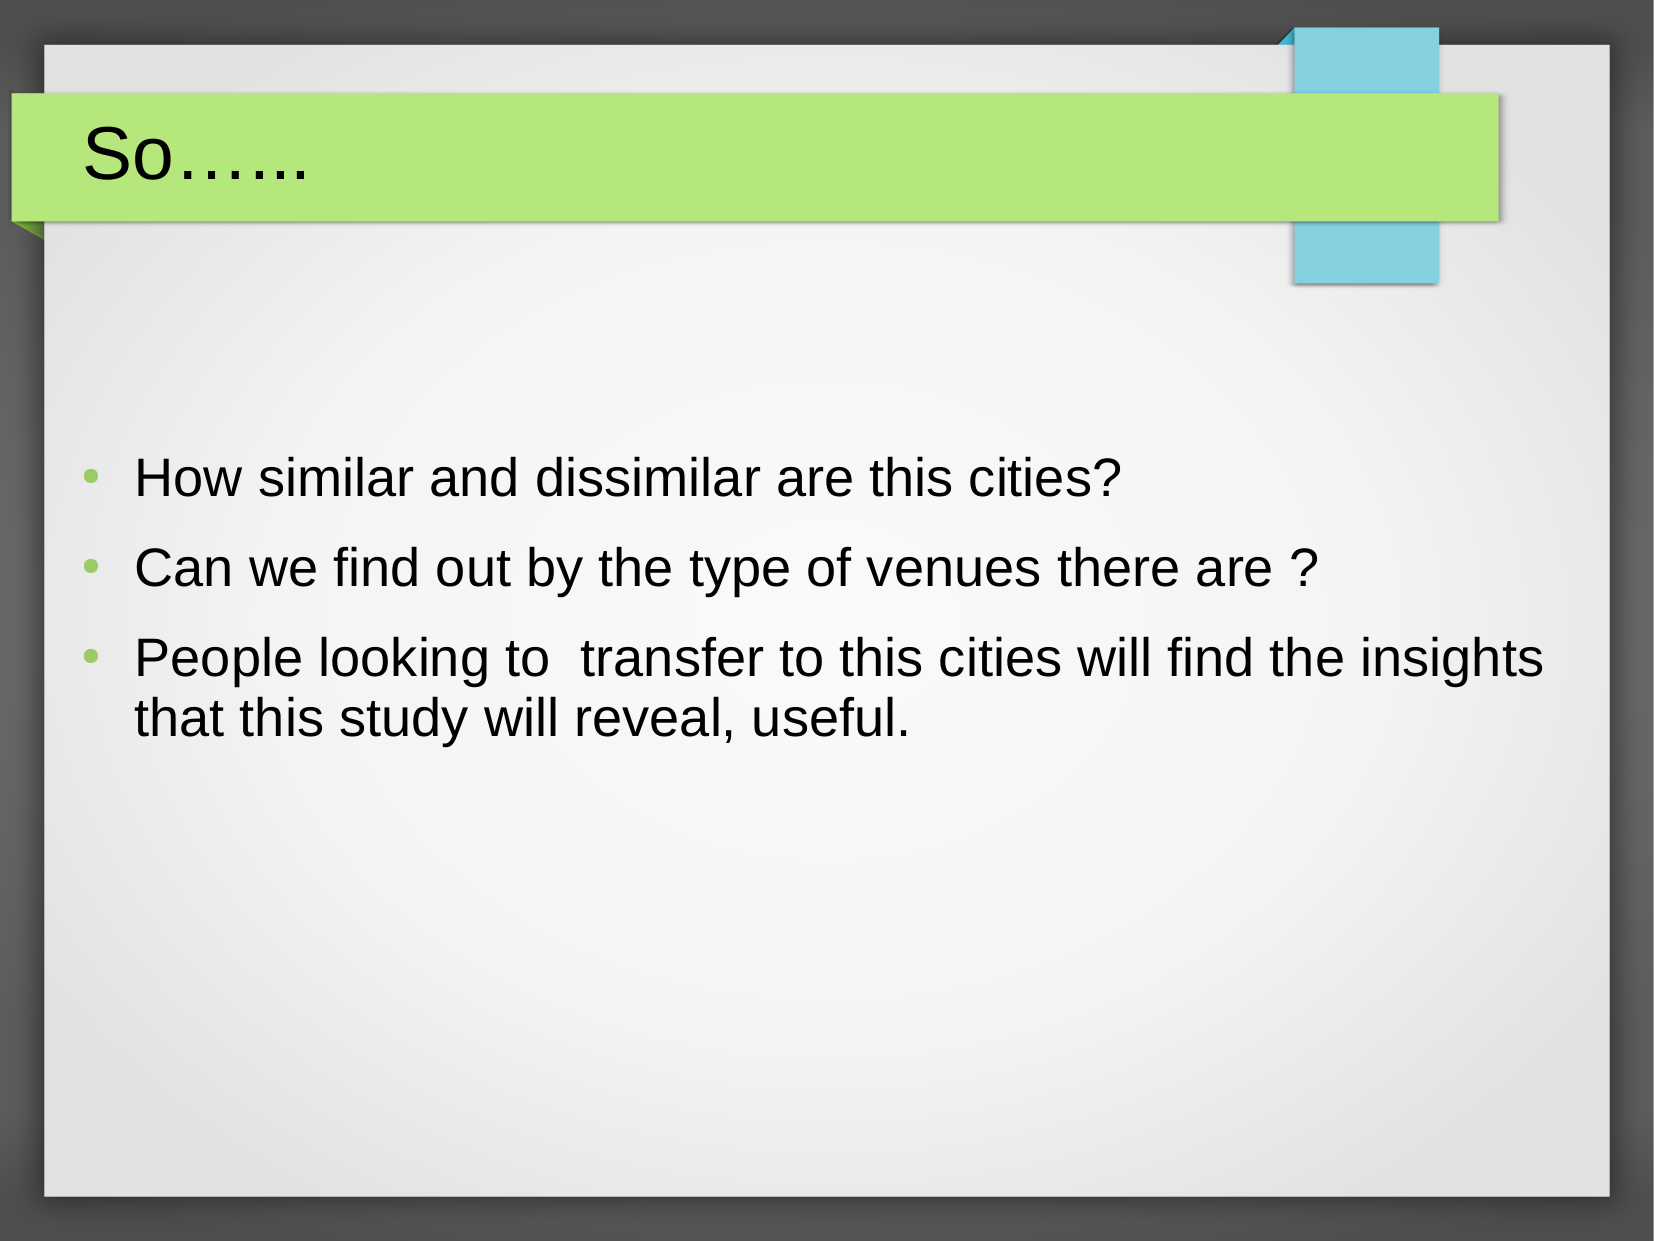

# So…...
How similar and dissimilar are this cities?
Can we find out by the type of venues there are ?
People looking to transfer to this cities will find the insights that this study will reveal, useful.